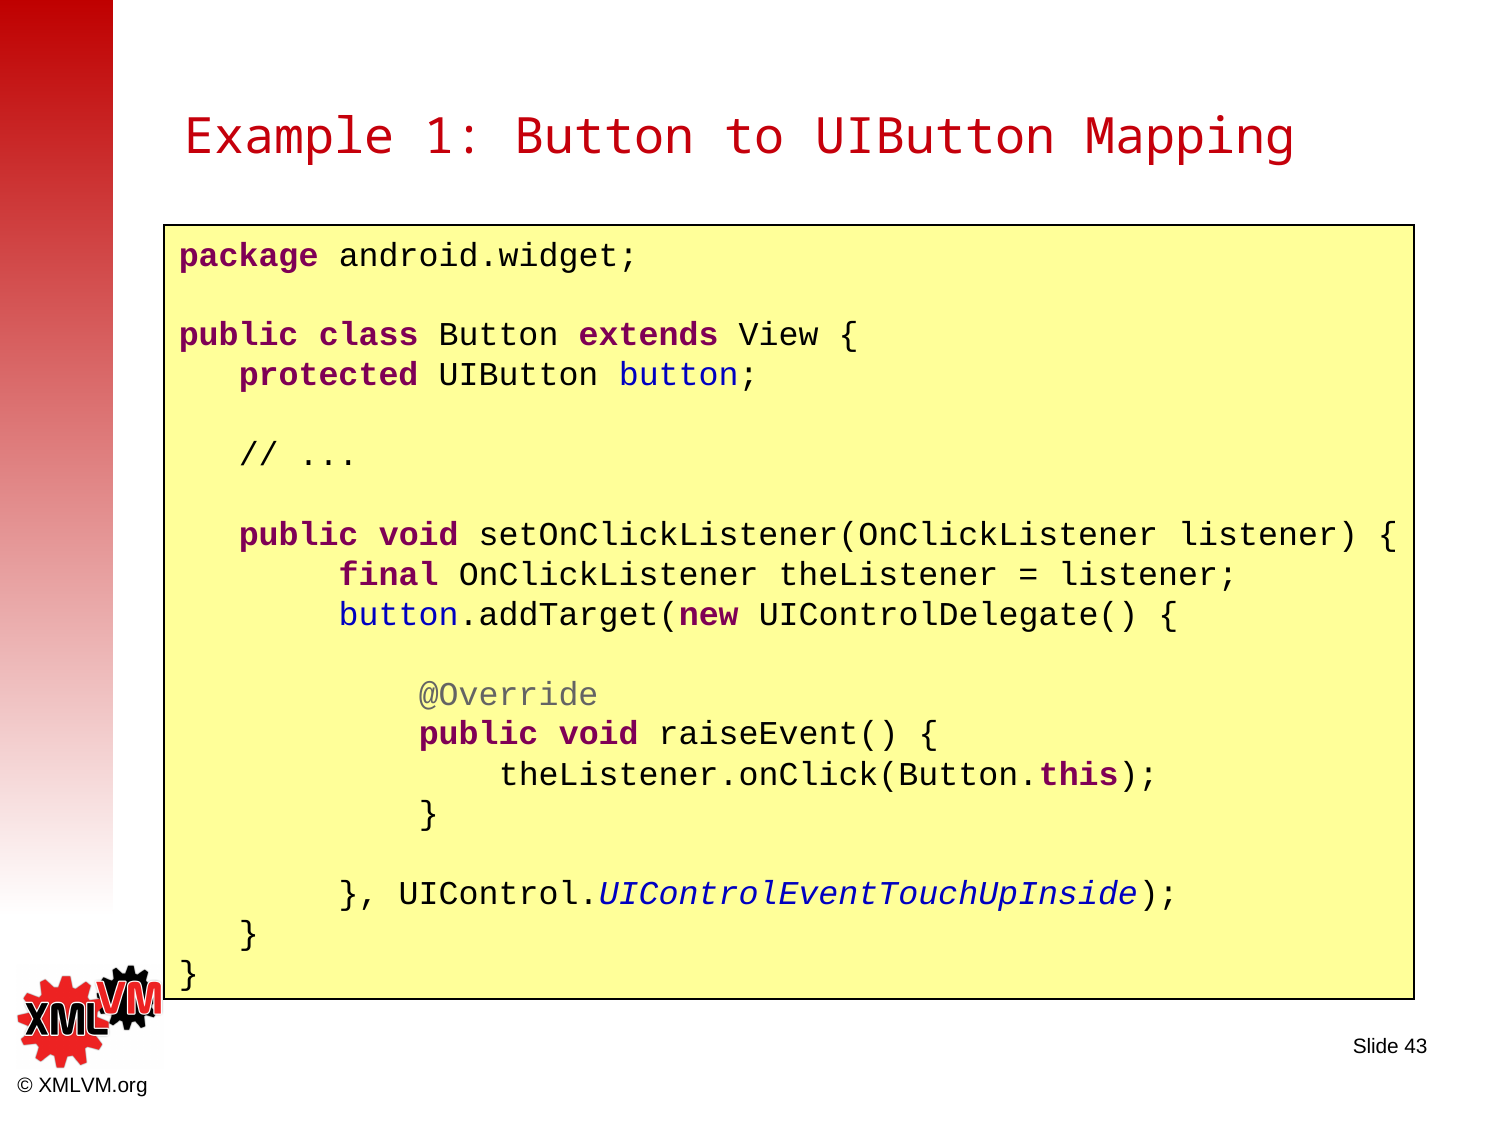

# Example 1: Button to UIButton Mapping
package android.widget;
public class Button extends View {
 protected UIButton button;
 // ...
 public void setOnClickListener(OnClickListener listener) {
 final OnClickListener theListener = listener;
 button.addTarget(new UIControlDelegate() {
 @Override
 public void raiseEvent() {
 theListener.onClick(Button.this);
 }
 }, UIControl.UIControlEventTouchUpInside);
 }
}